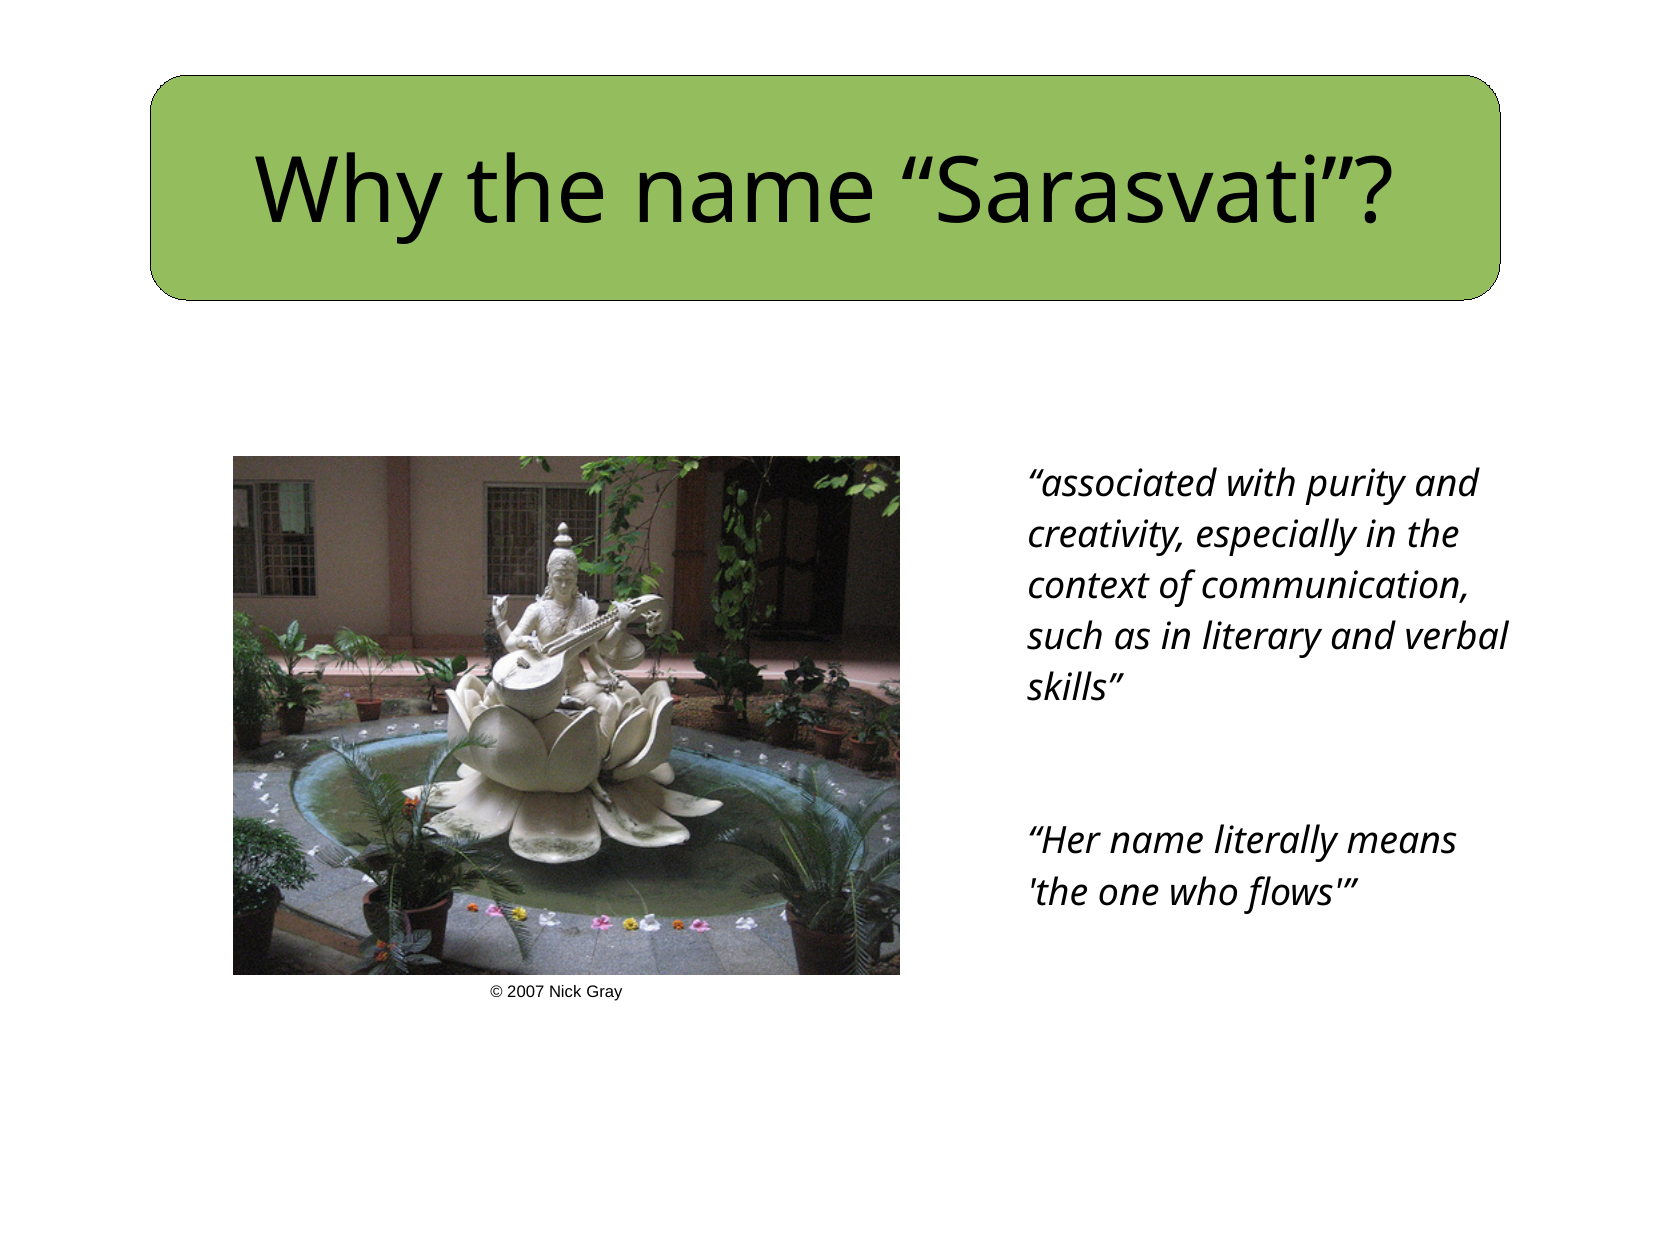

Why the name “Sarasvati”?
“associated with purity and creativity, especially in the context of communication, such as in literary and verbal skills”
“Her name literally means 'the one who flows'”
© 2007 Nick Gray